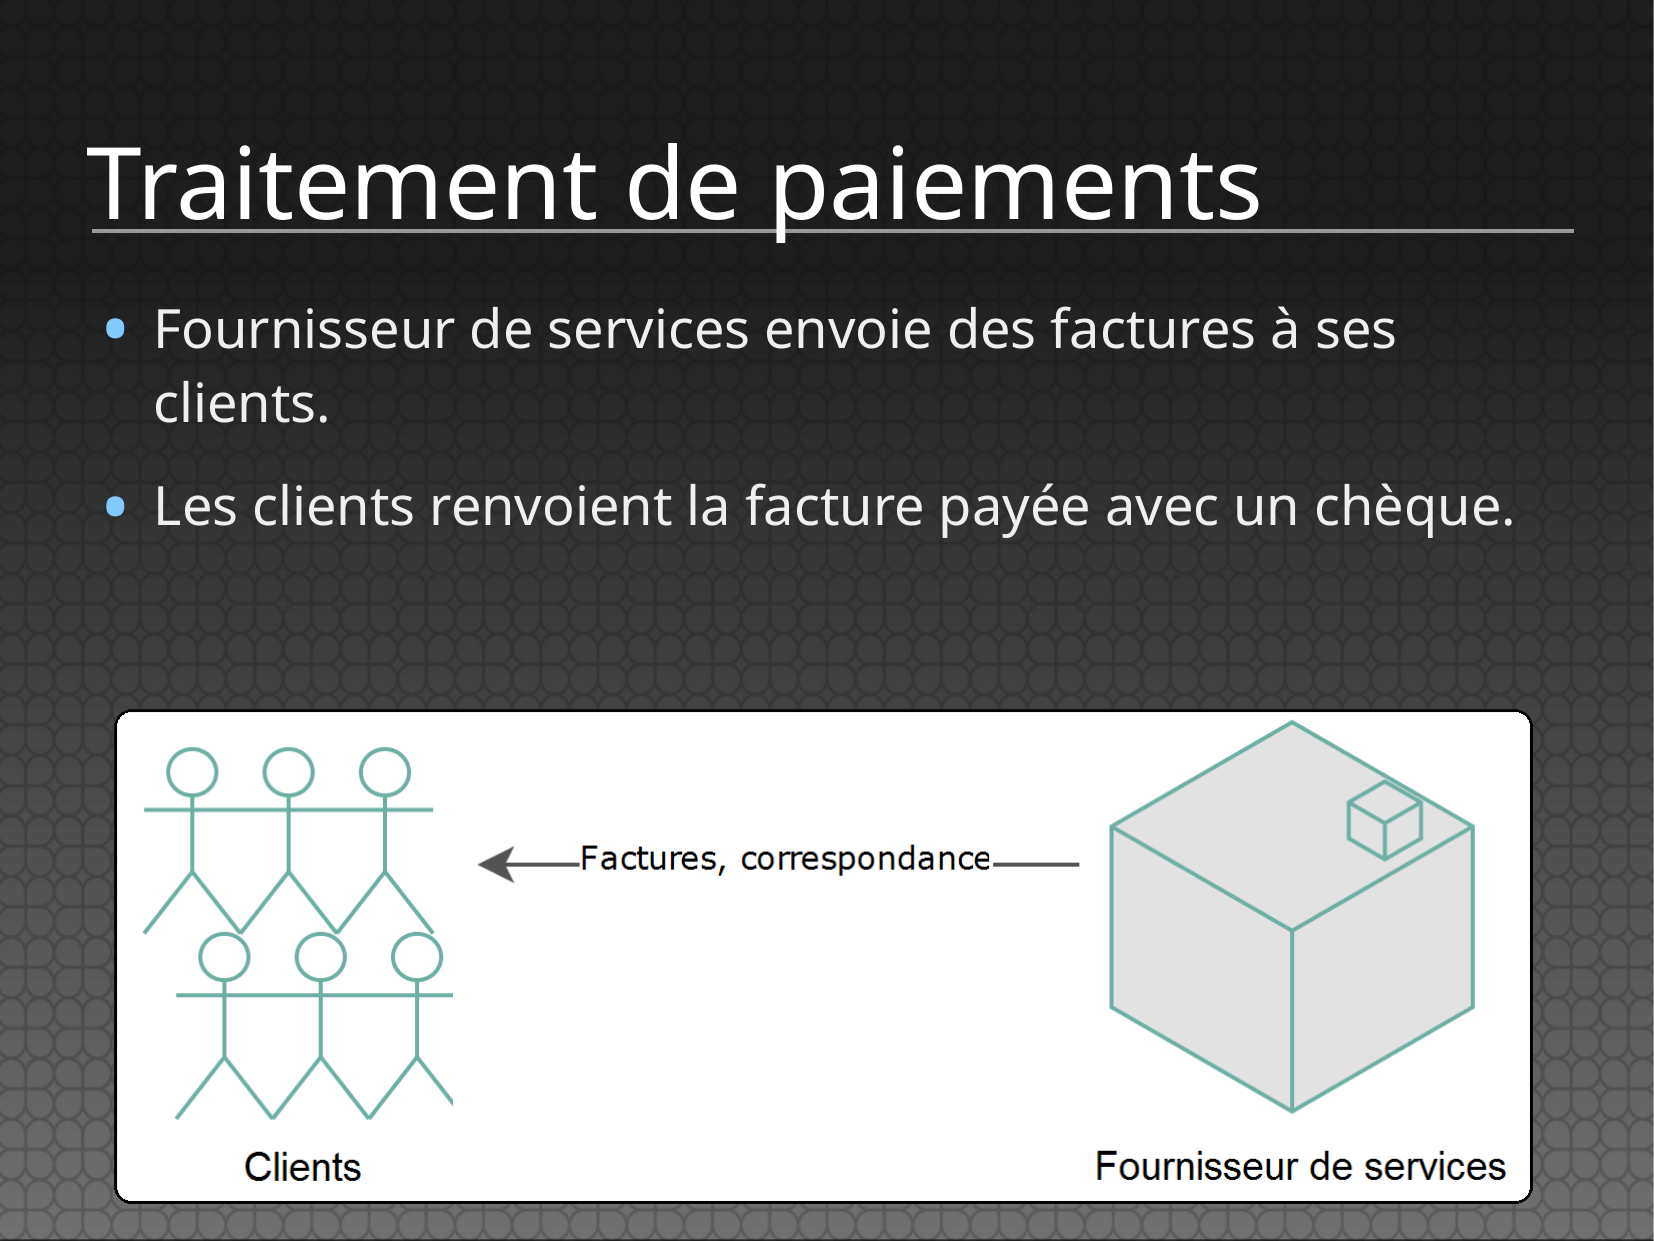

# Traitement de paiements
Fournisseur de services envoie des factures à ses clients.
Les clients renvoient la facture payée avec un chèque.